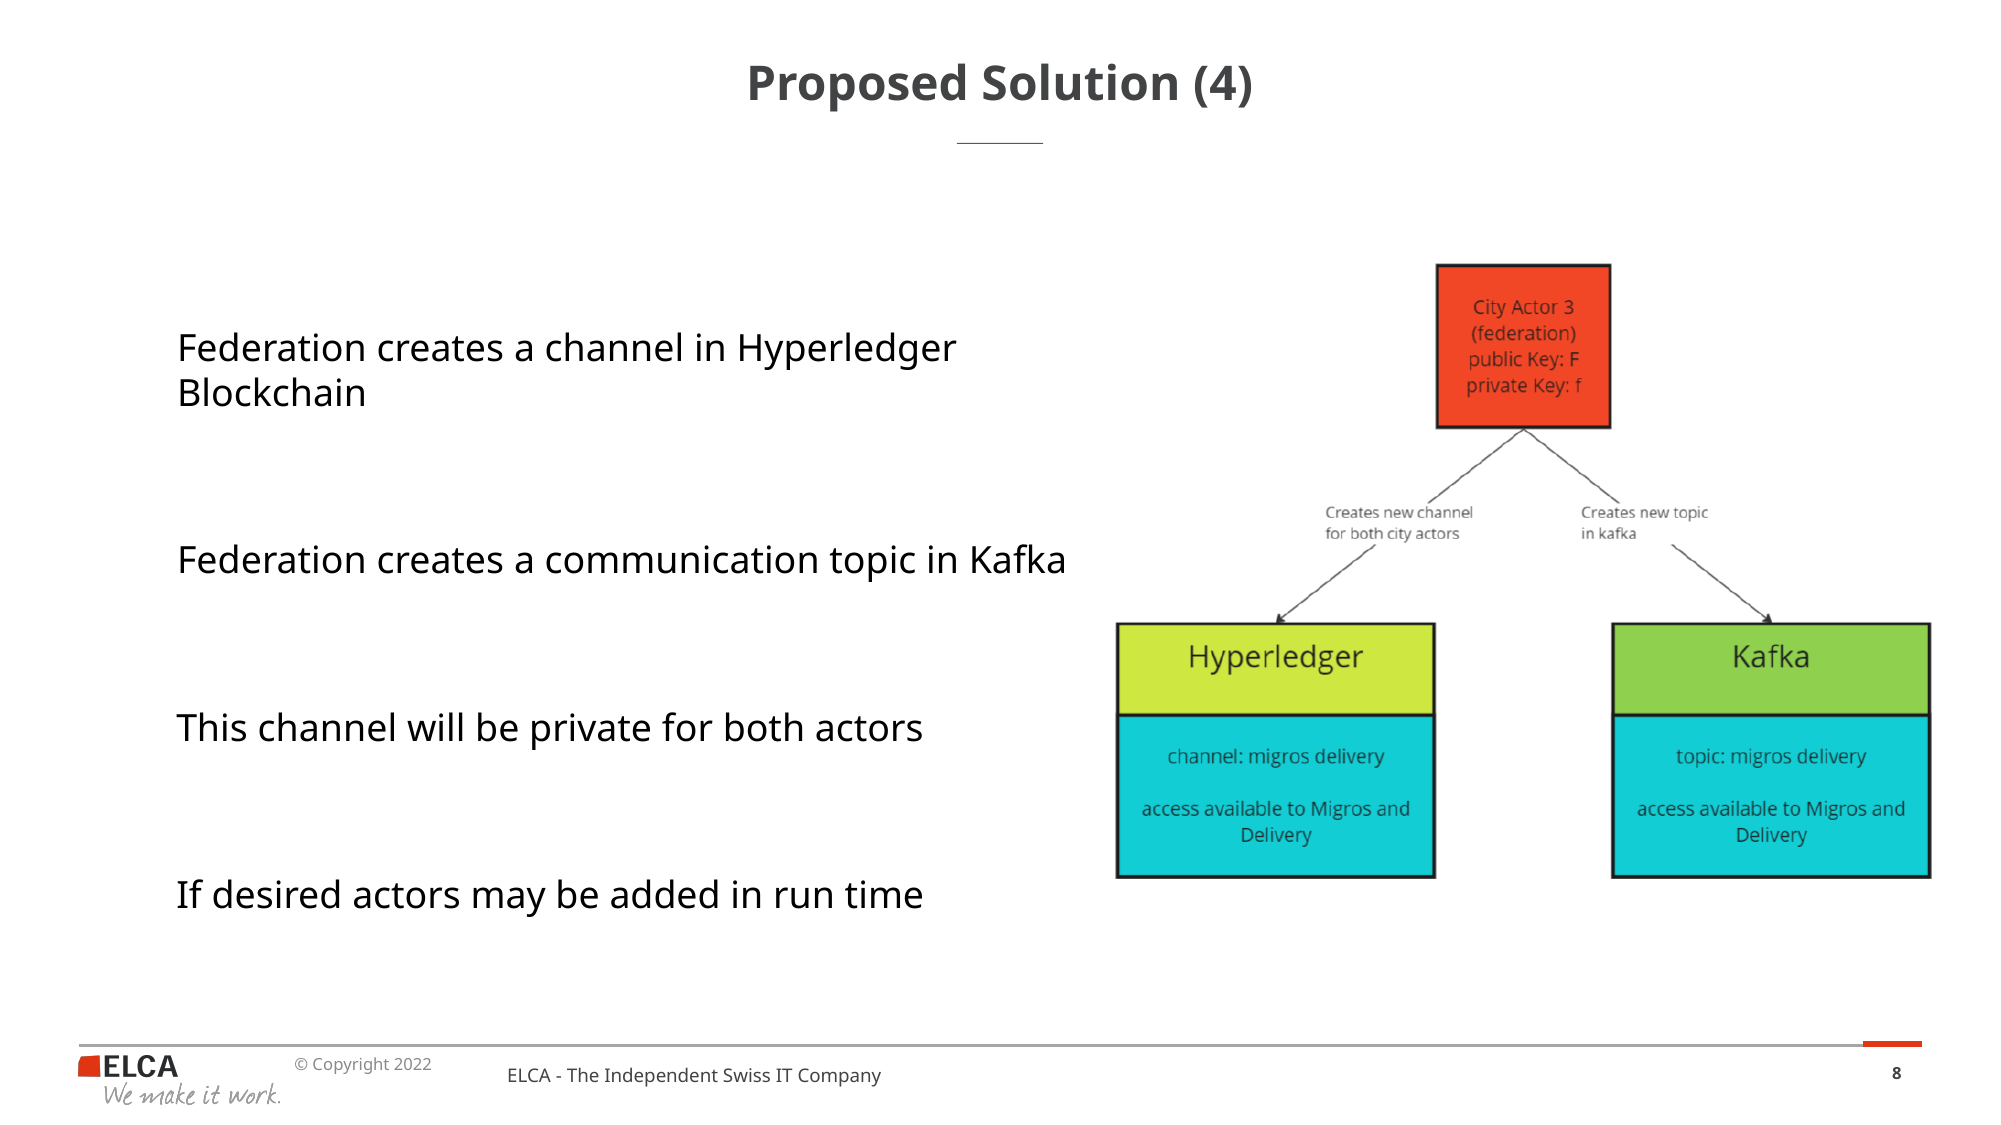

# Proposed Solution (4)
Federation creates a channel in Hyperledger Blockchain
Federation creates a communication topic in Kafka
This channel will be private for both actors
If desired actors may be added in run time
ELCA - The Independent Swiss IT Company